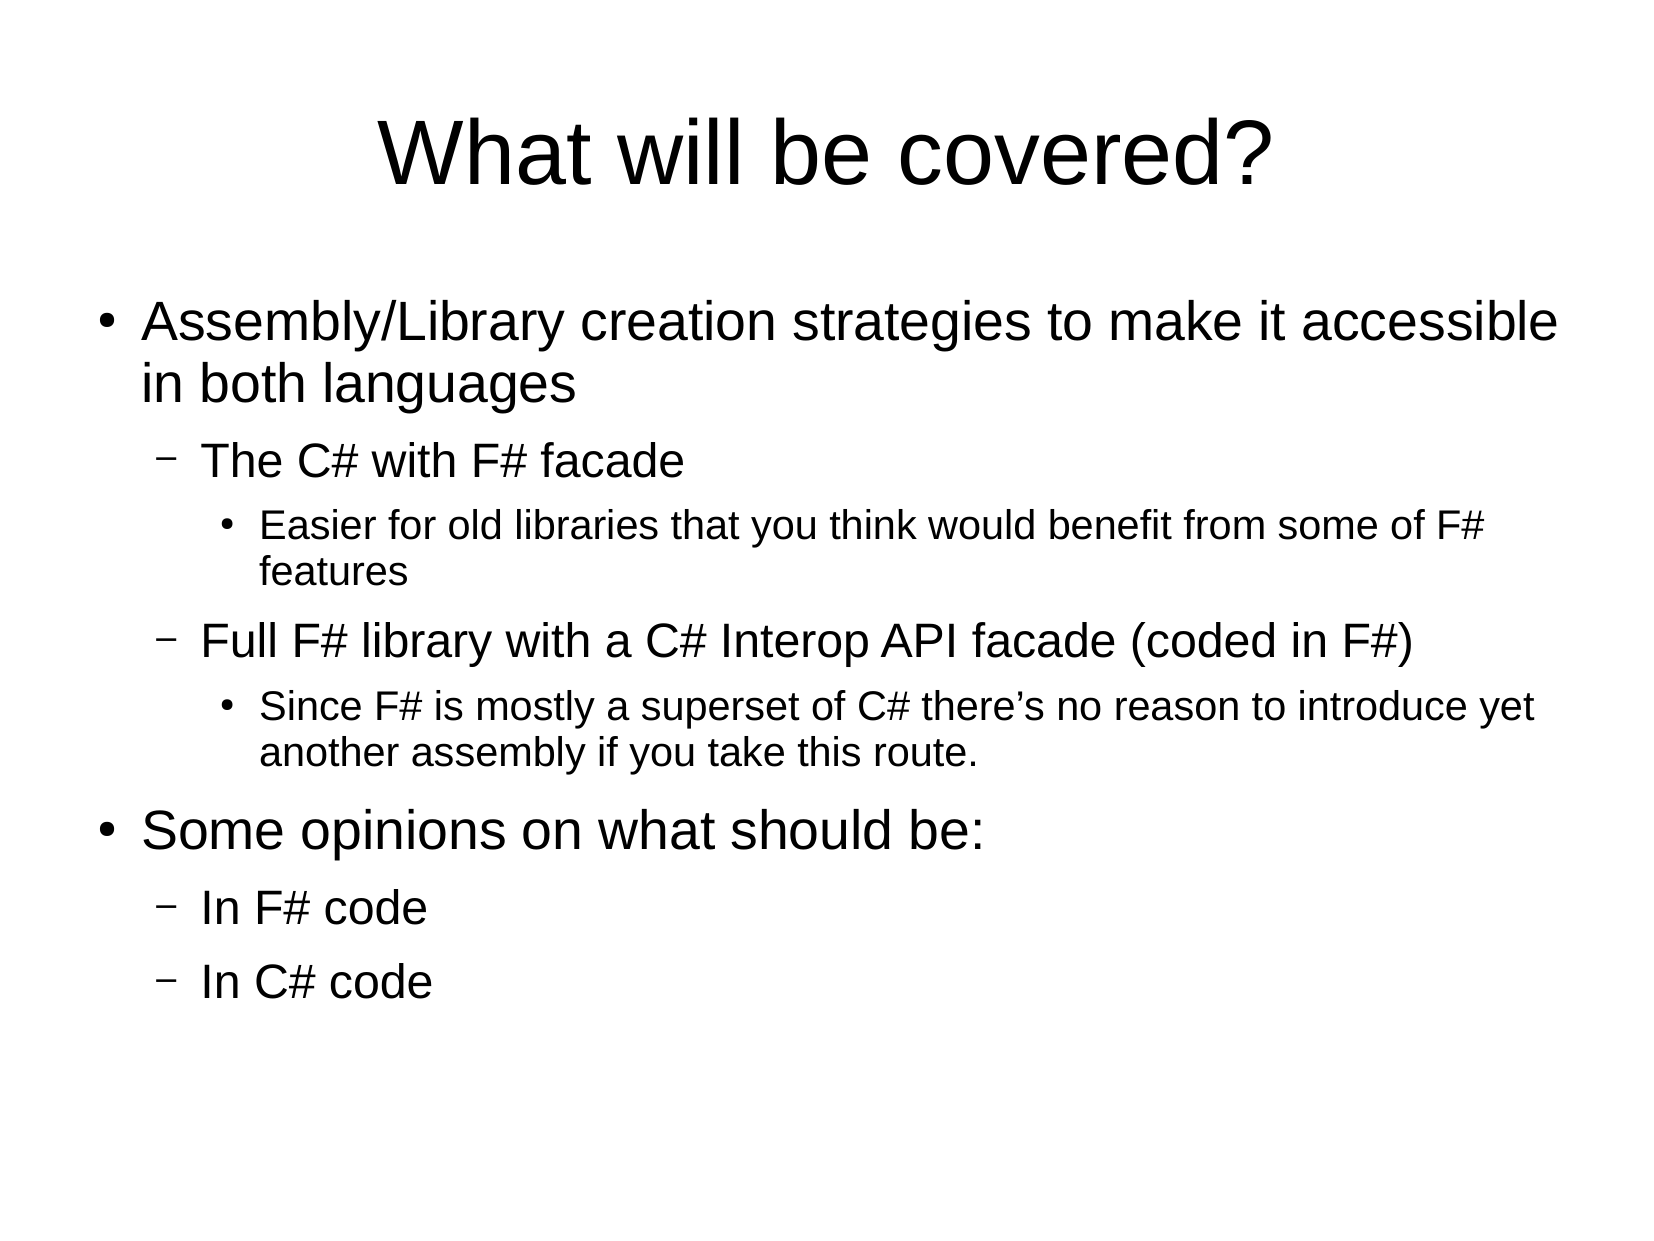

# What will be covered?
Assembly/Library creation strategies to make it accessible in both languages
The C# with F# facade
Easier for old libraries that you think would benefit from some of F# features
Full F# library with a C# Interop API facade (coded in F#)
Since F# is mostly a superset of C# there’s no reason to introduce yet another assembly if you take this route.
Some opinions on what should be:
In F# code
In C# code